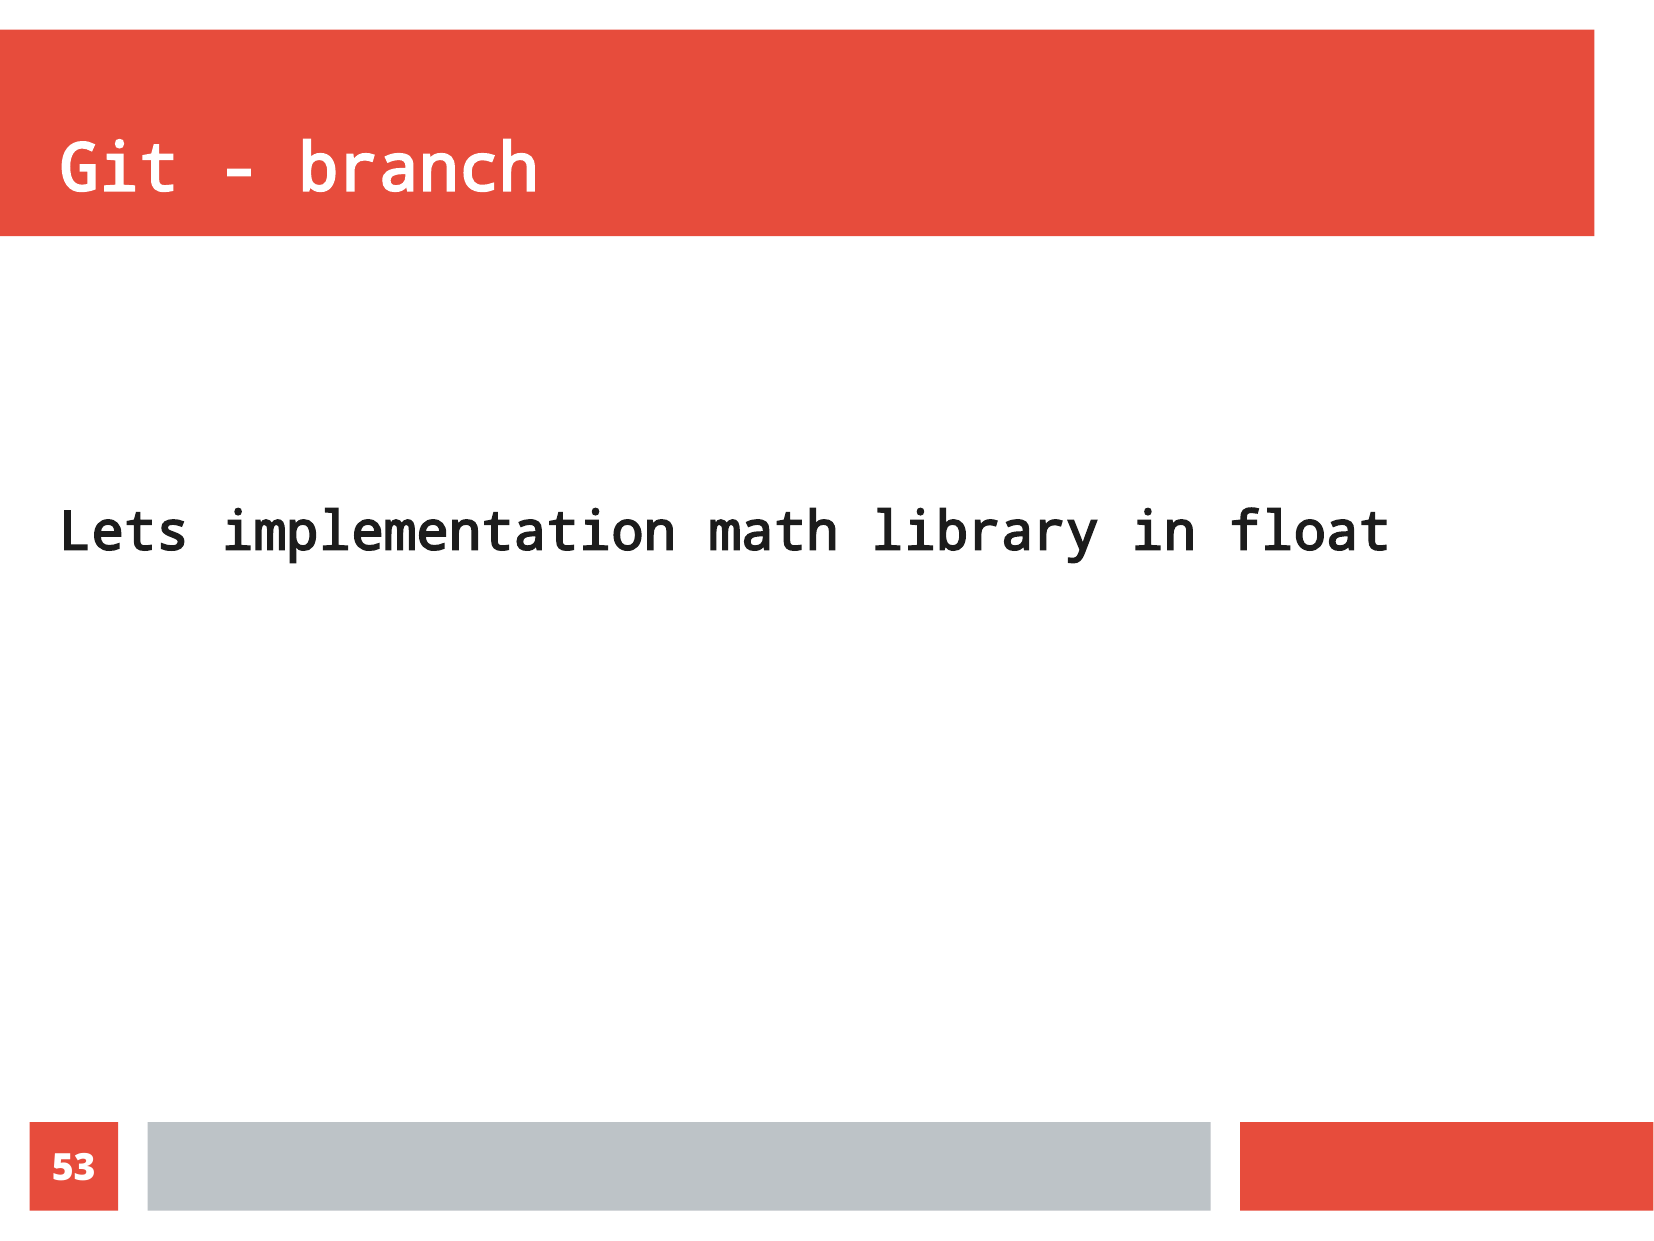

# Git - branch
Lets implementation math library in float
53